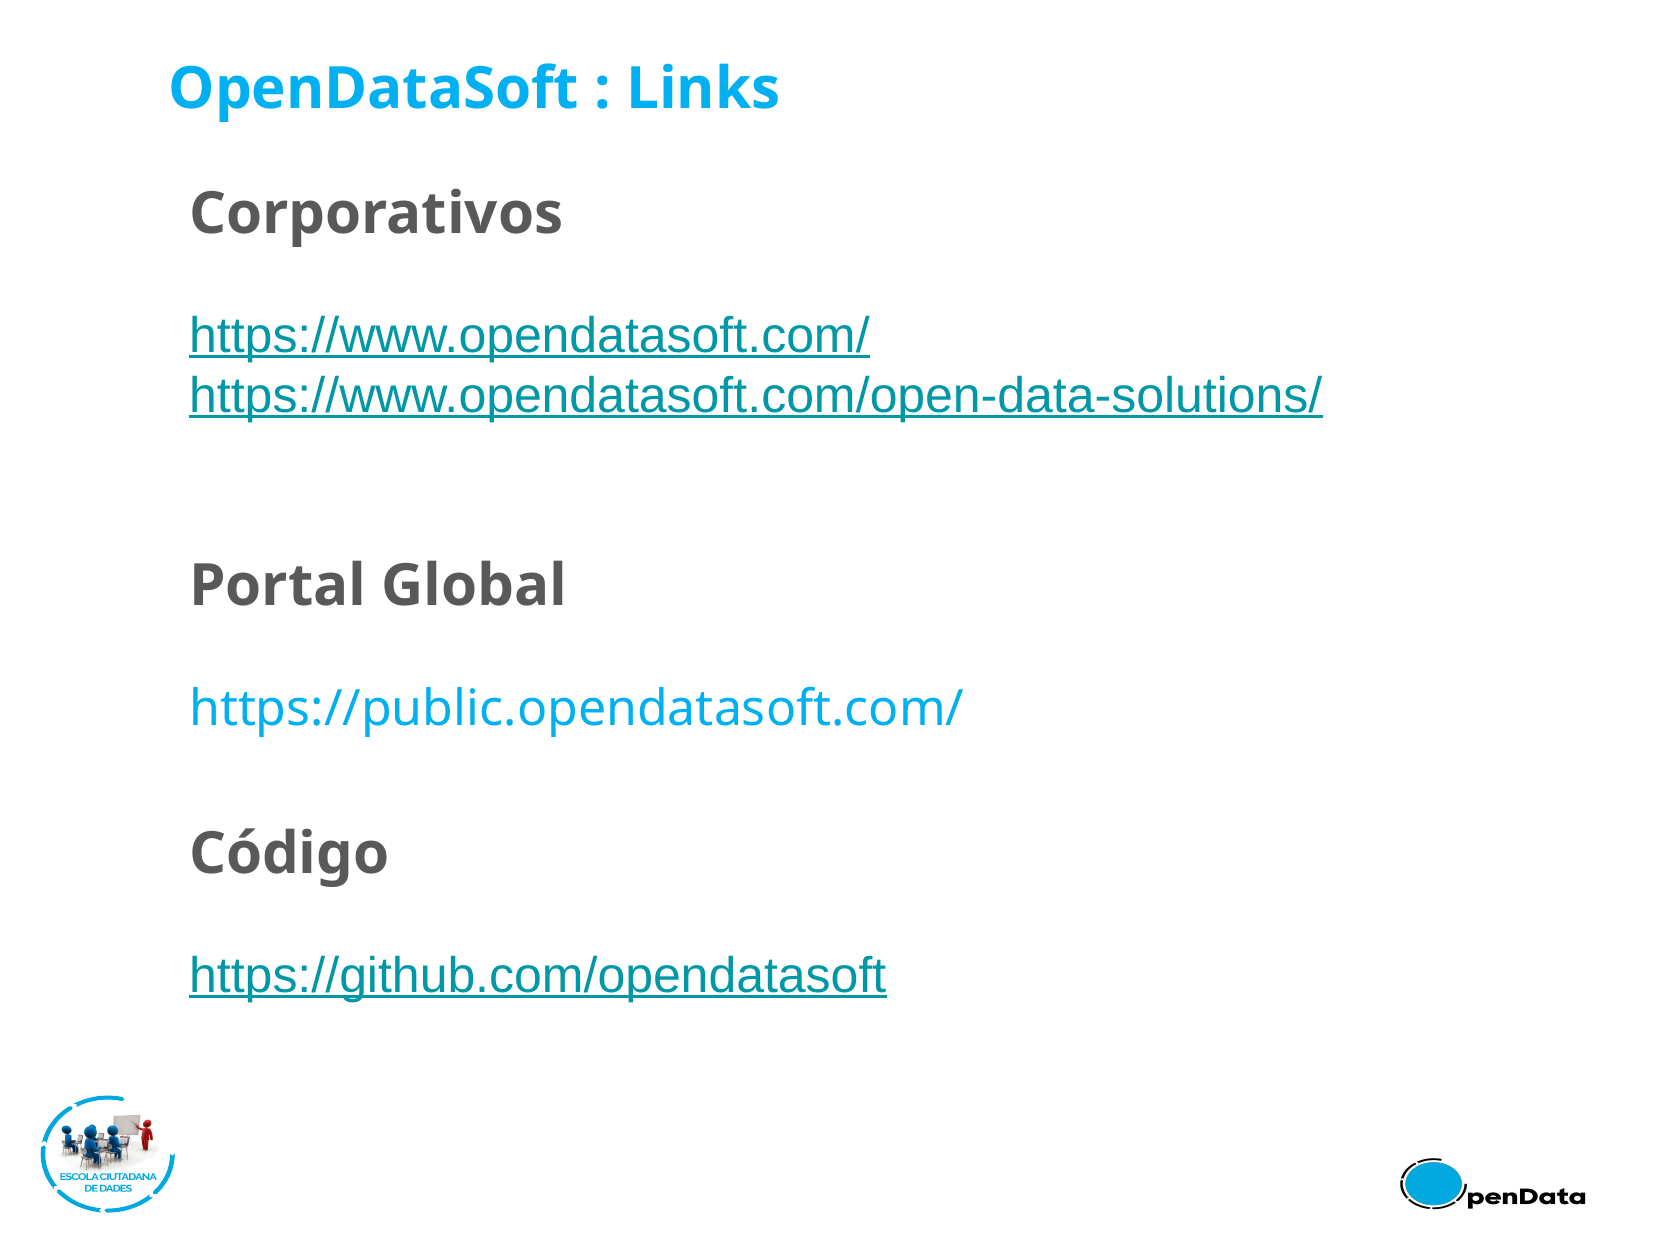

OpenDataSoft : Links
Corporativos
https://www.opendatasoft.com/
https://www.opendatasoft.com/open-data-solutions/
Portal Global
https://public.opendatasoft.com/
Código
https://github.com/opendatasoft